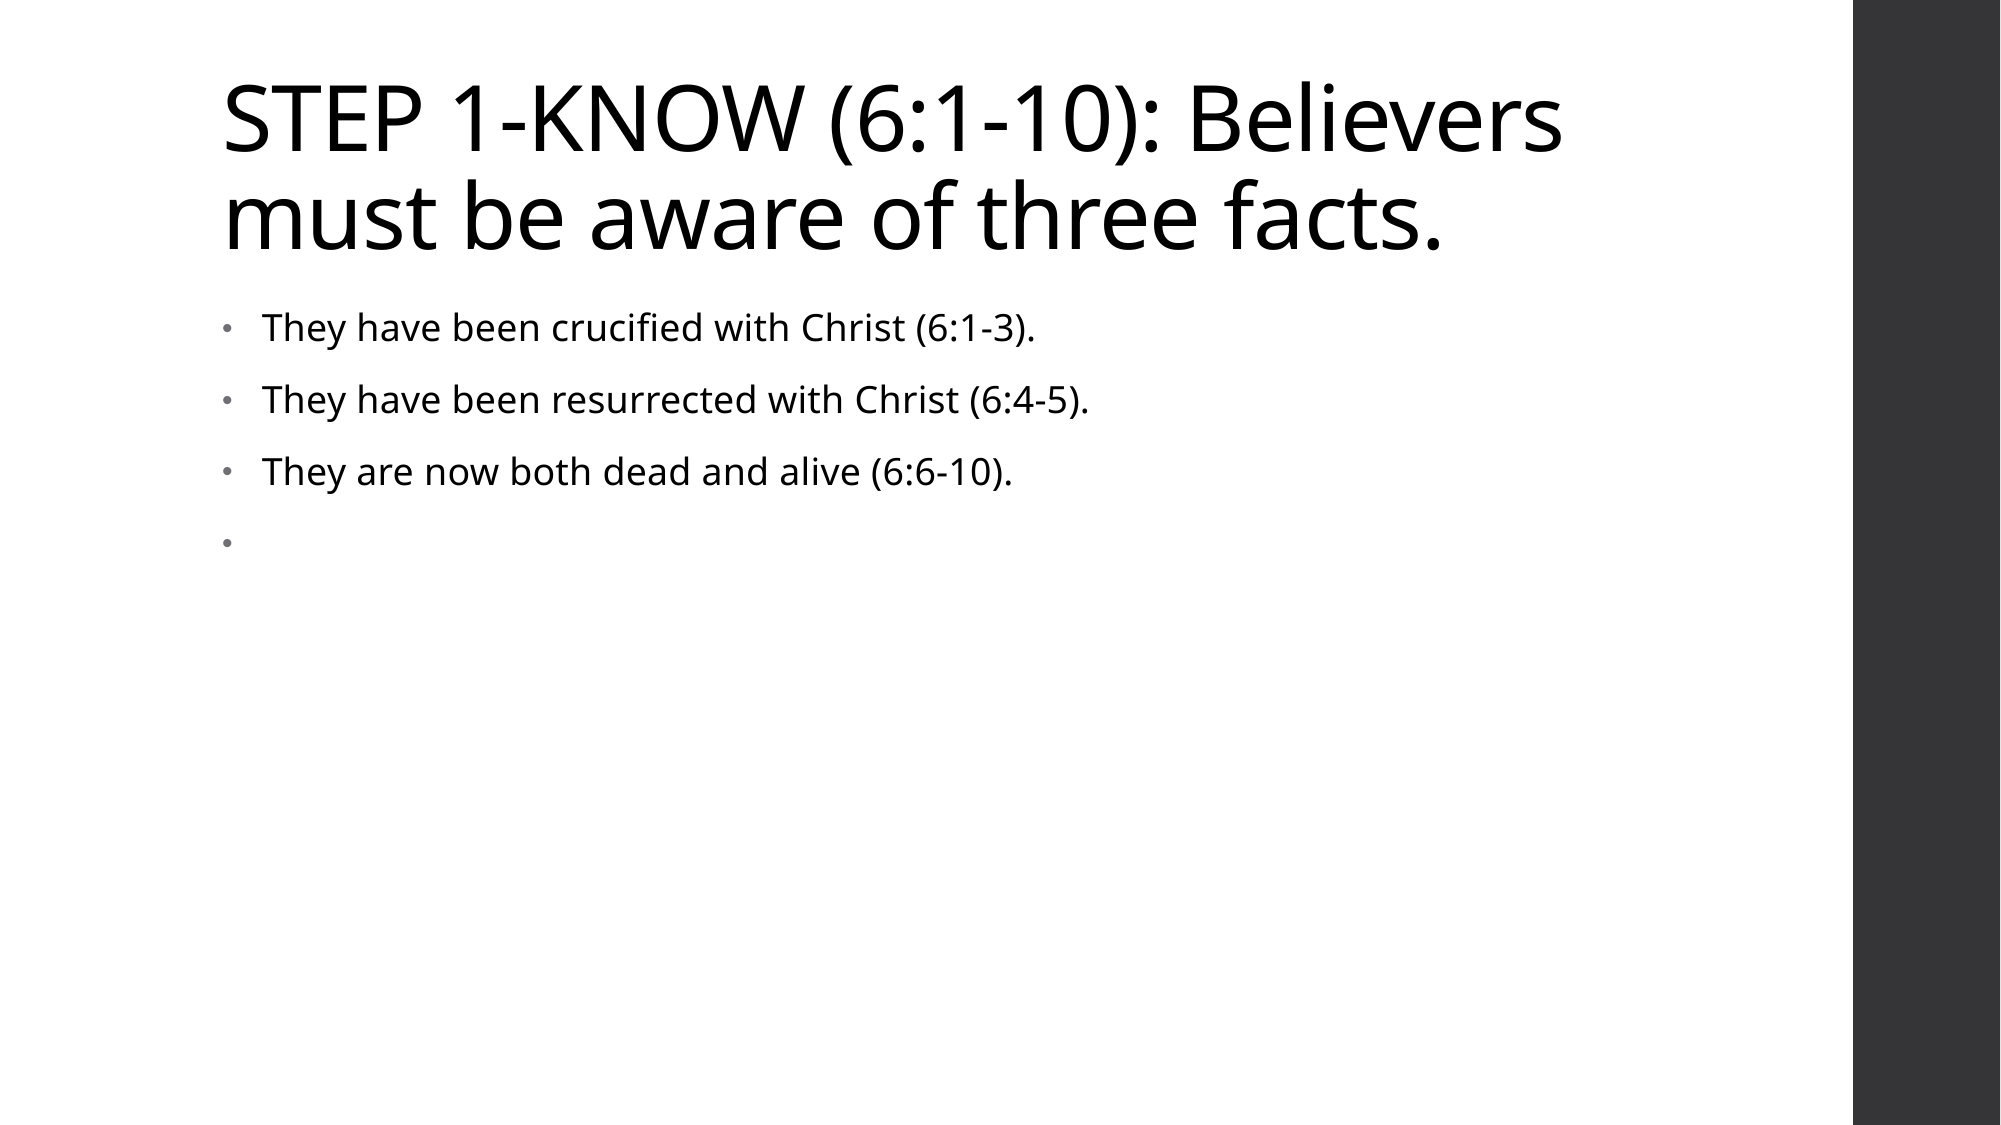

# STEP 1-KNOW (6:1-10): Believers must be aware of three facts.
 They have been crucified with Christ (6:1-3).
 They have been resurrected with Christ (6:4-5).
 They are now both dead and alive (6:6-10).